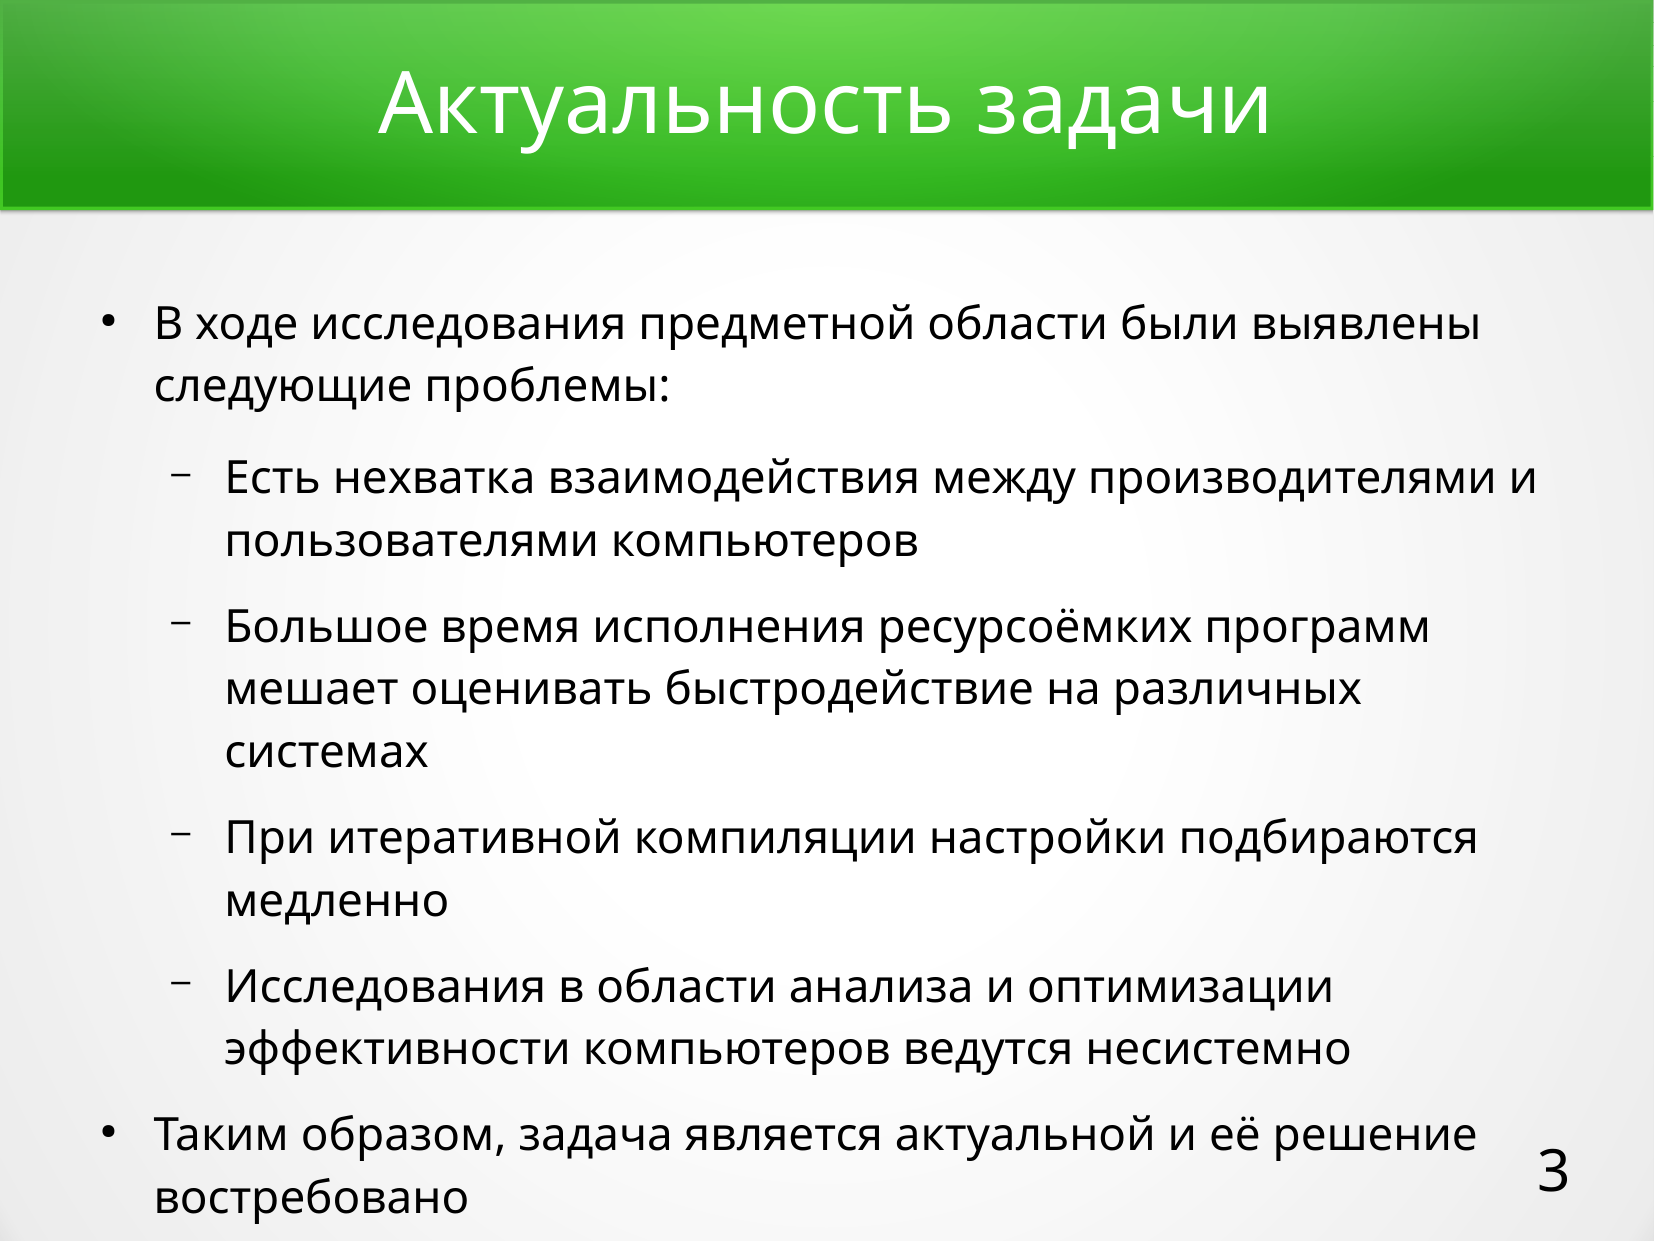

# Актуальность задачи
В ходе исследования предметной области были выявлены следующие проблемы:
Есть нехватка взаимодействия между производителями и пользователями компьютеров
Большое время исполнения ресурсоёмких программ мешает оценивать быстродействие на различных системах
При итеративной компиляции настройки подбираются медленно
Исследования в области анализа и оптимизации эффективности компьютеров ведутся несистемно
Таким образом, задача является актуальной и её решение востребовано
3